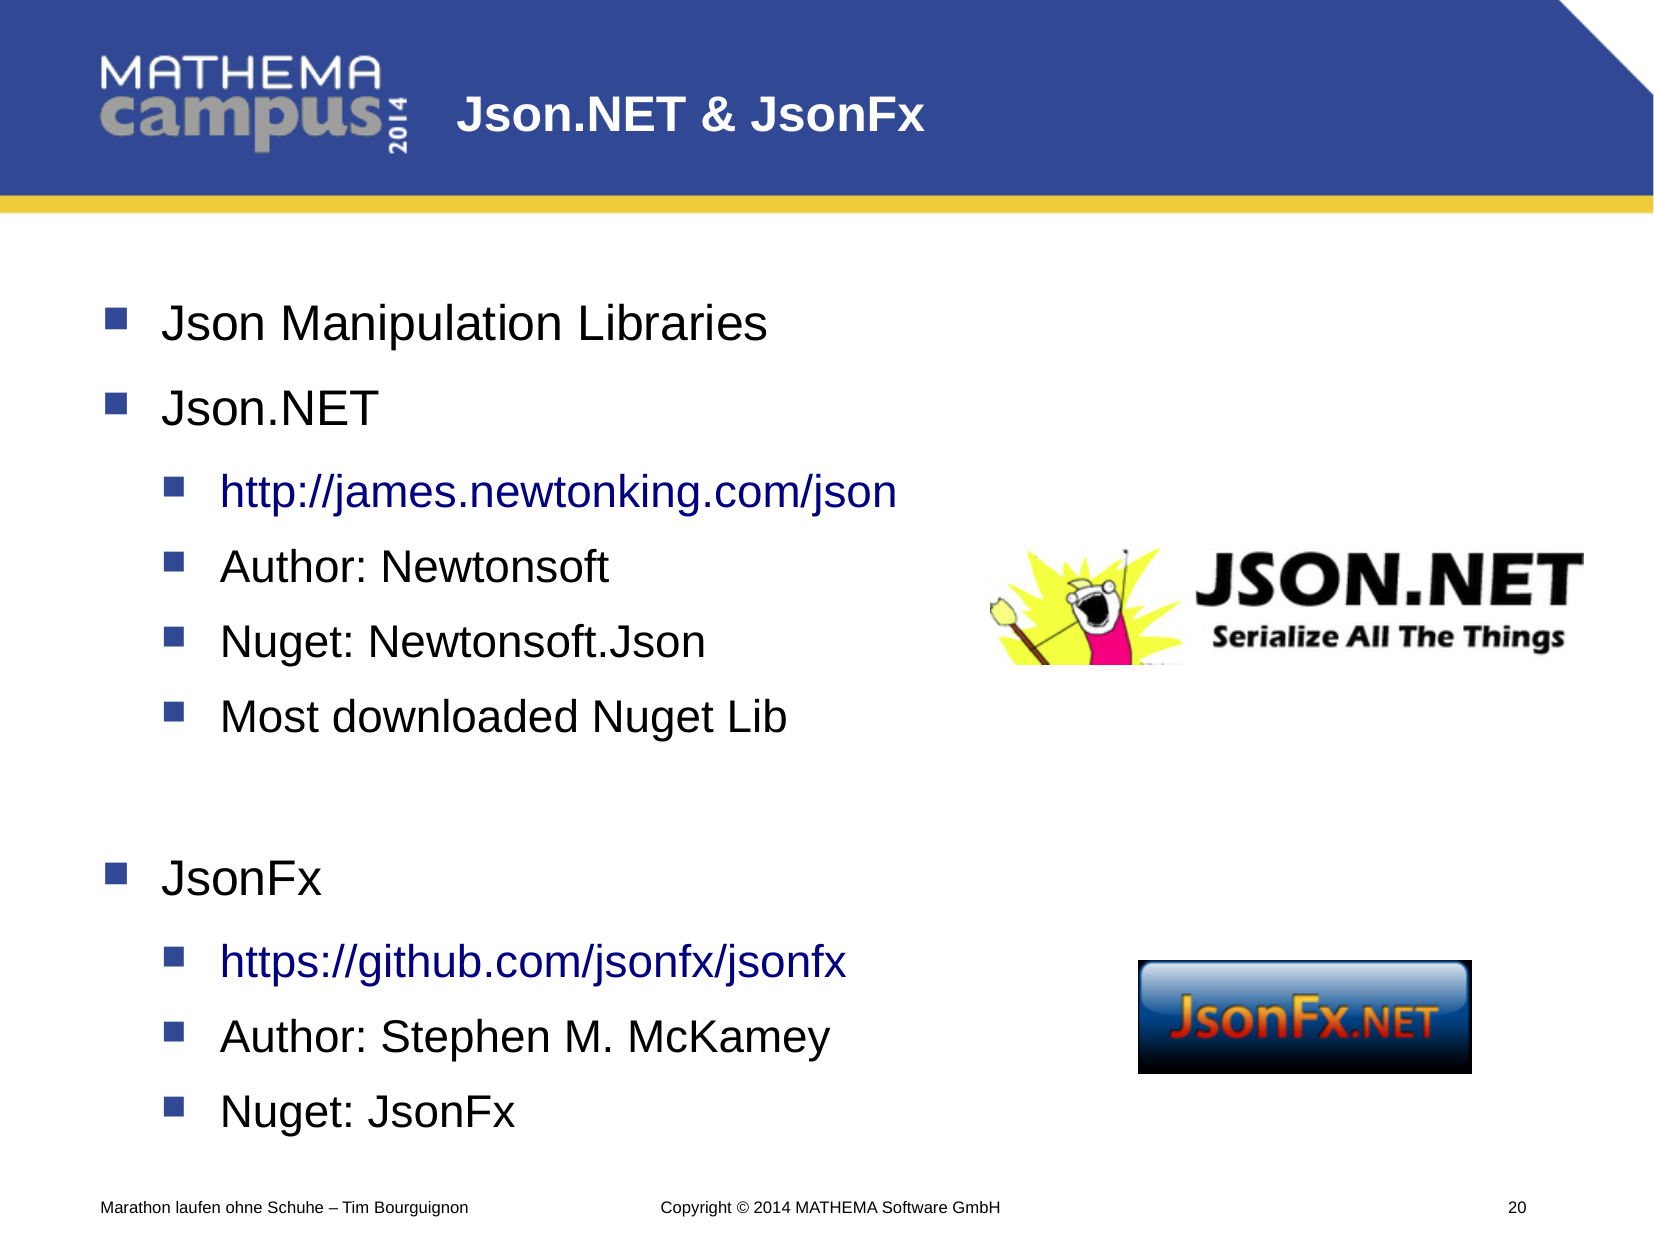

# Json.NET & JsonFx
Json Manipulation Libraries
Json.NET
http://james.newtonking.com/json
Author: Newtonsoft
Nuget: Newtonsoft.Json
Most downloaded Nuget Lib
JsonFx
https://github.com/jsonfx/jsonfx
Author: Stephen M. McKamey
Nuget: JsonFx